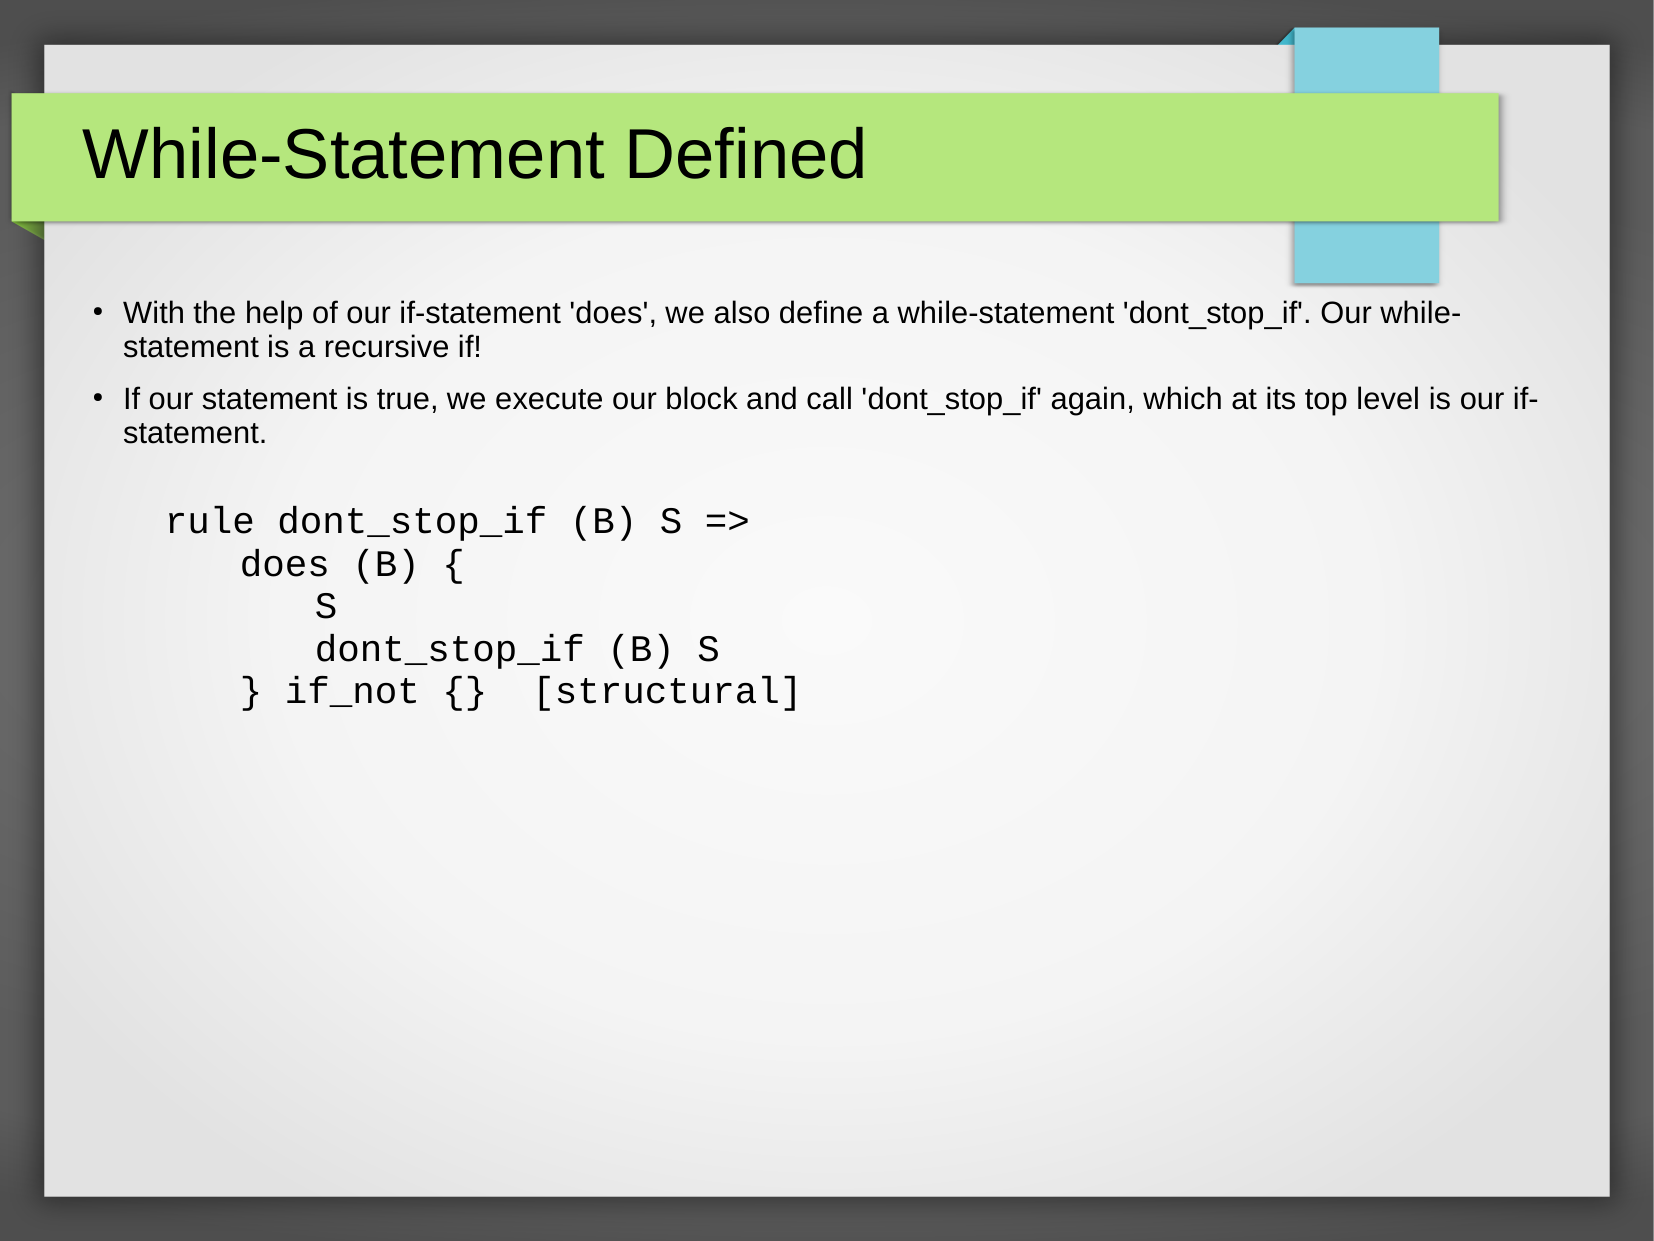

# While-Statement Defined
With the help of our if-statement 'does', we also define a while-statement 'dont_stop_if'. Our while-statement is a recursive if!
If our statement is true, we execute our block and call 'dont_stop_if' again, which at its top level is our if-statement.
rule dont_stop_if (B) S =>
	does (B) {
		S
		dont_stop_if (B) S
	} if_not {} [structural]